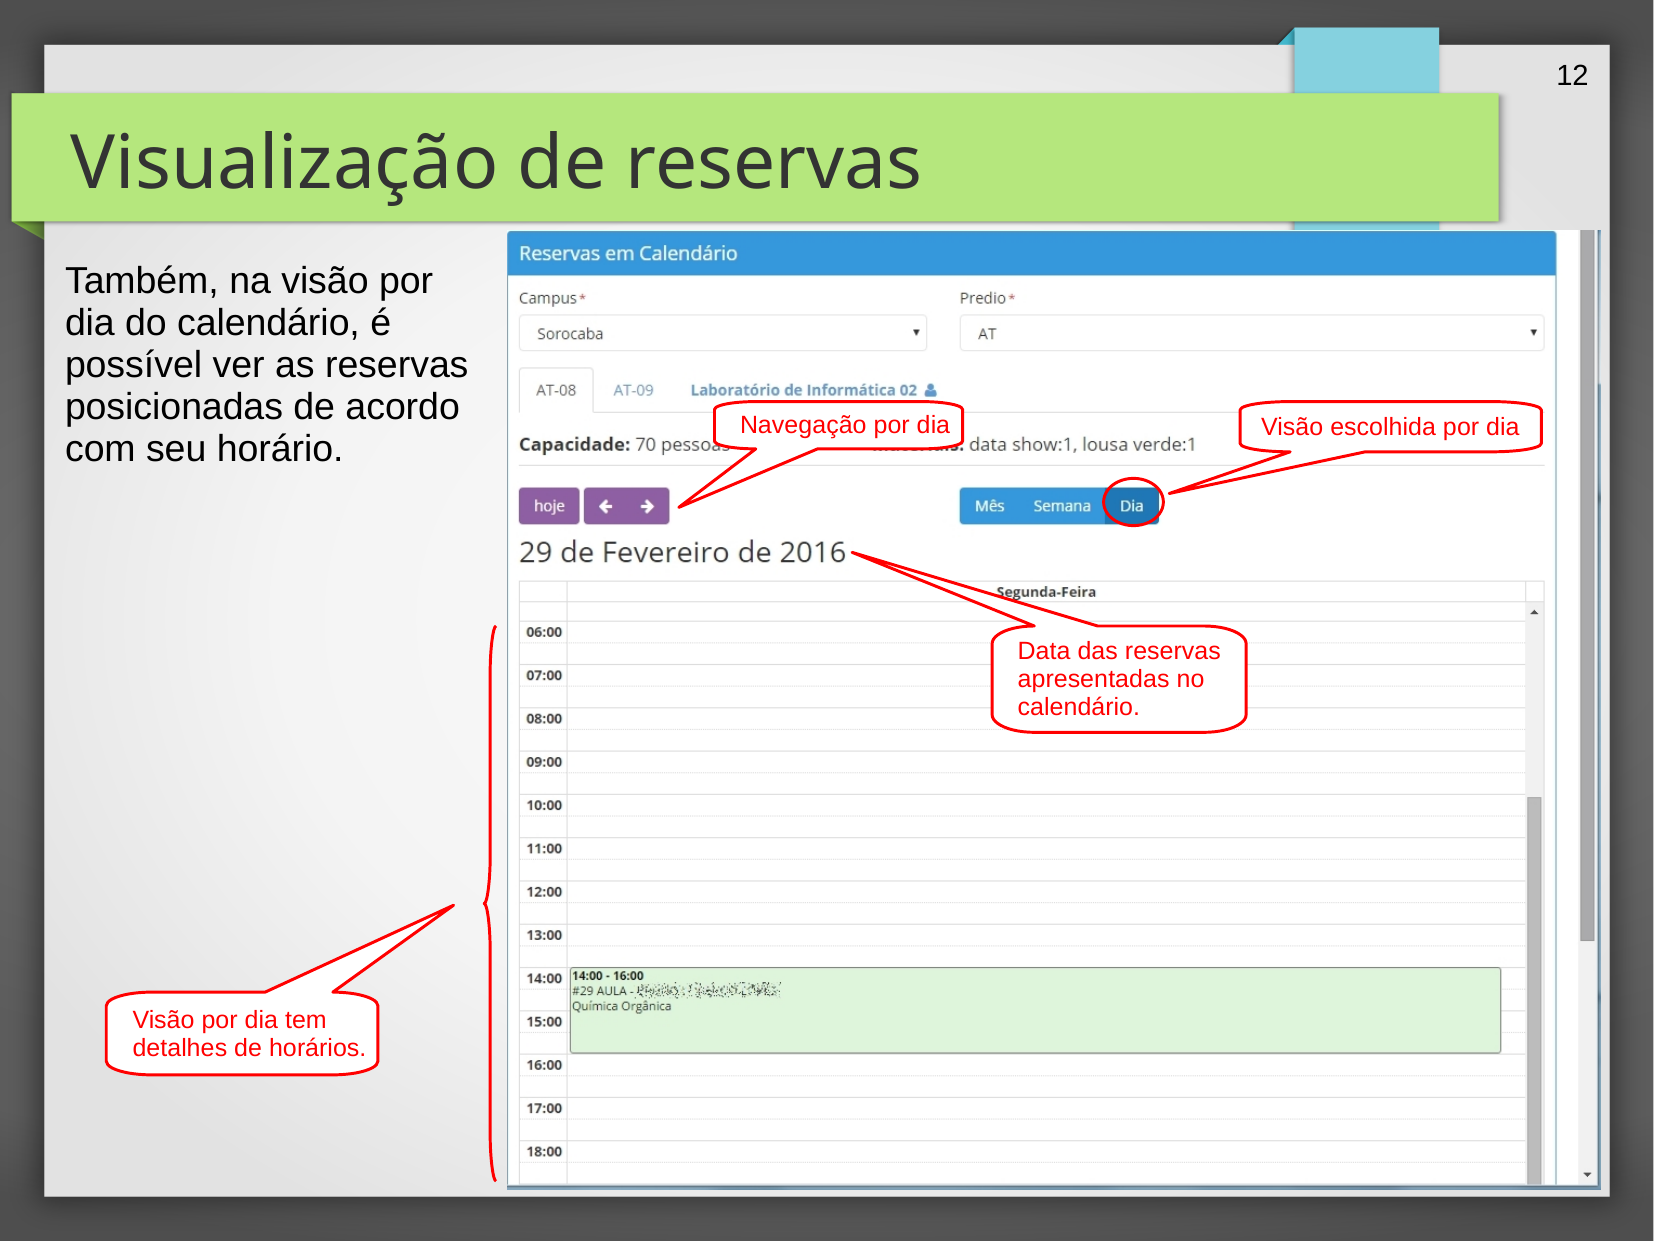

12
# Visualização de reservas
Também, na visão por dia do calendário, é possível ver as reservas posicionadas de acordo com seu horário.
Navegação por dia
Visão escolhida por dia
Data das reservas
apresentadas no
calendário.
Visão por dia tem
detalhes de horários.